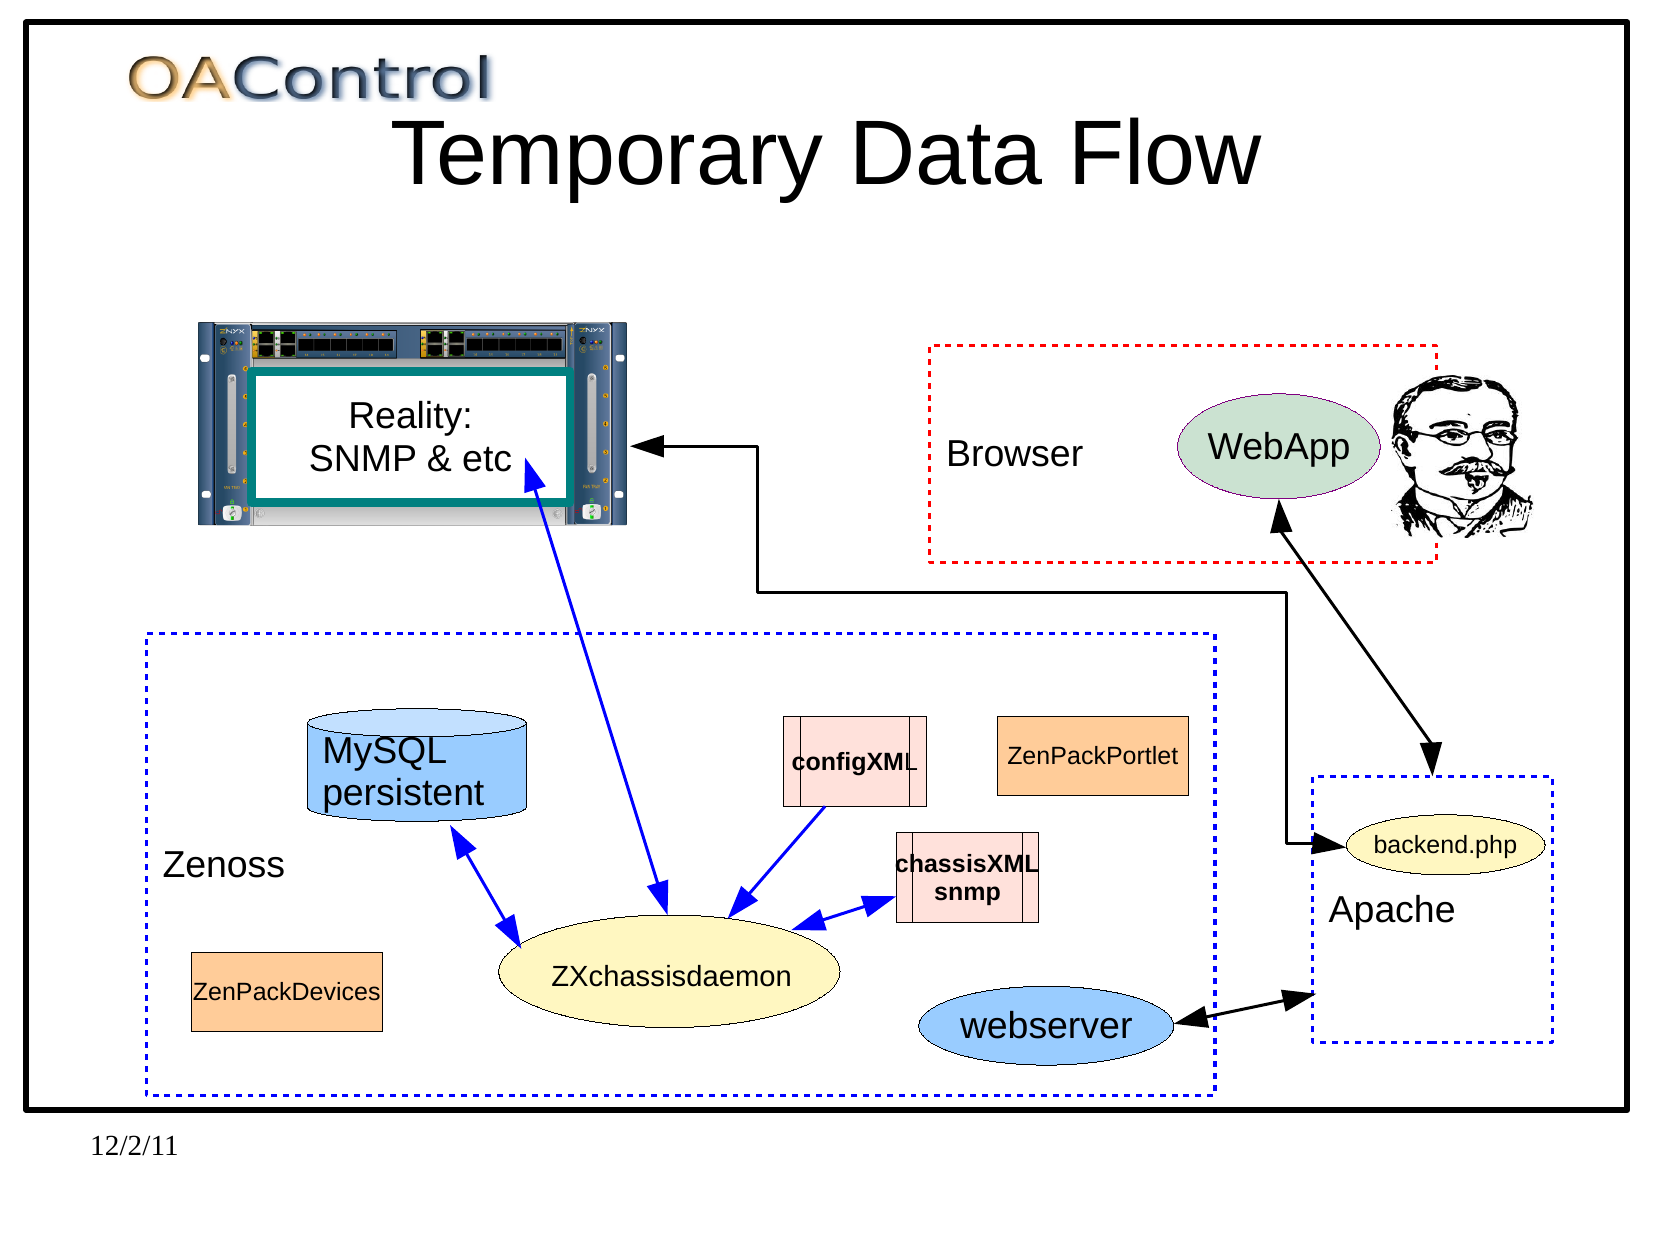

# Temporary Data Flow
Reality:
SNMP & etc
Browser
WebApp
Zenoss
MySQL persistent
configXML
ZenPackPortlet
Apache
backend.php
chassisXML
snmp
ZXchassisdaemon
ZenPackDevices
webserver